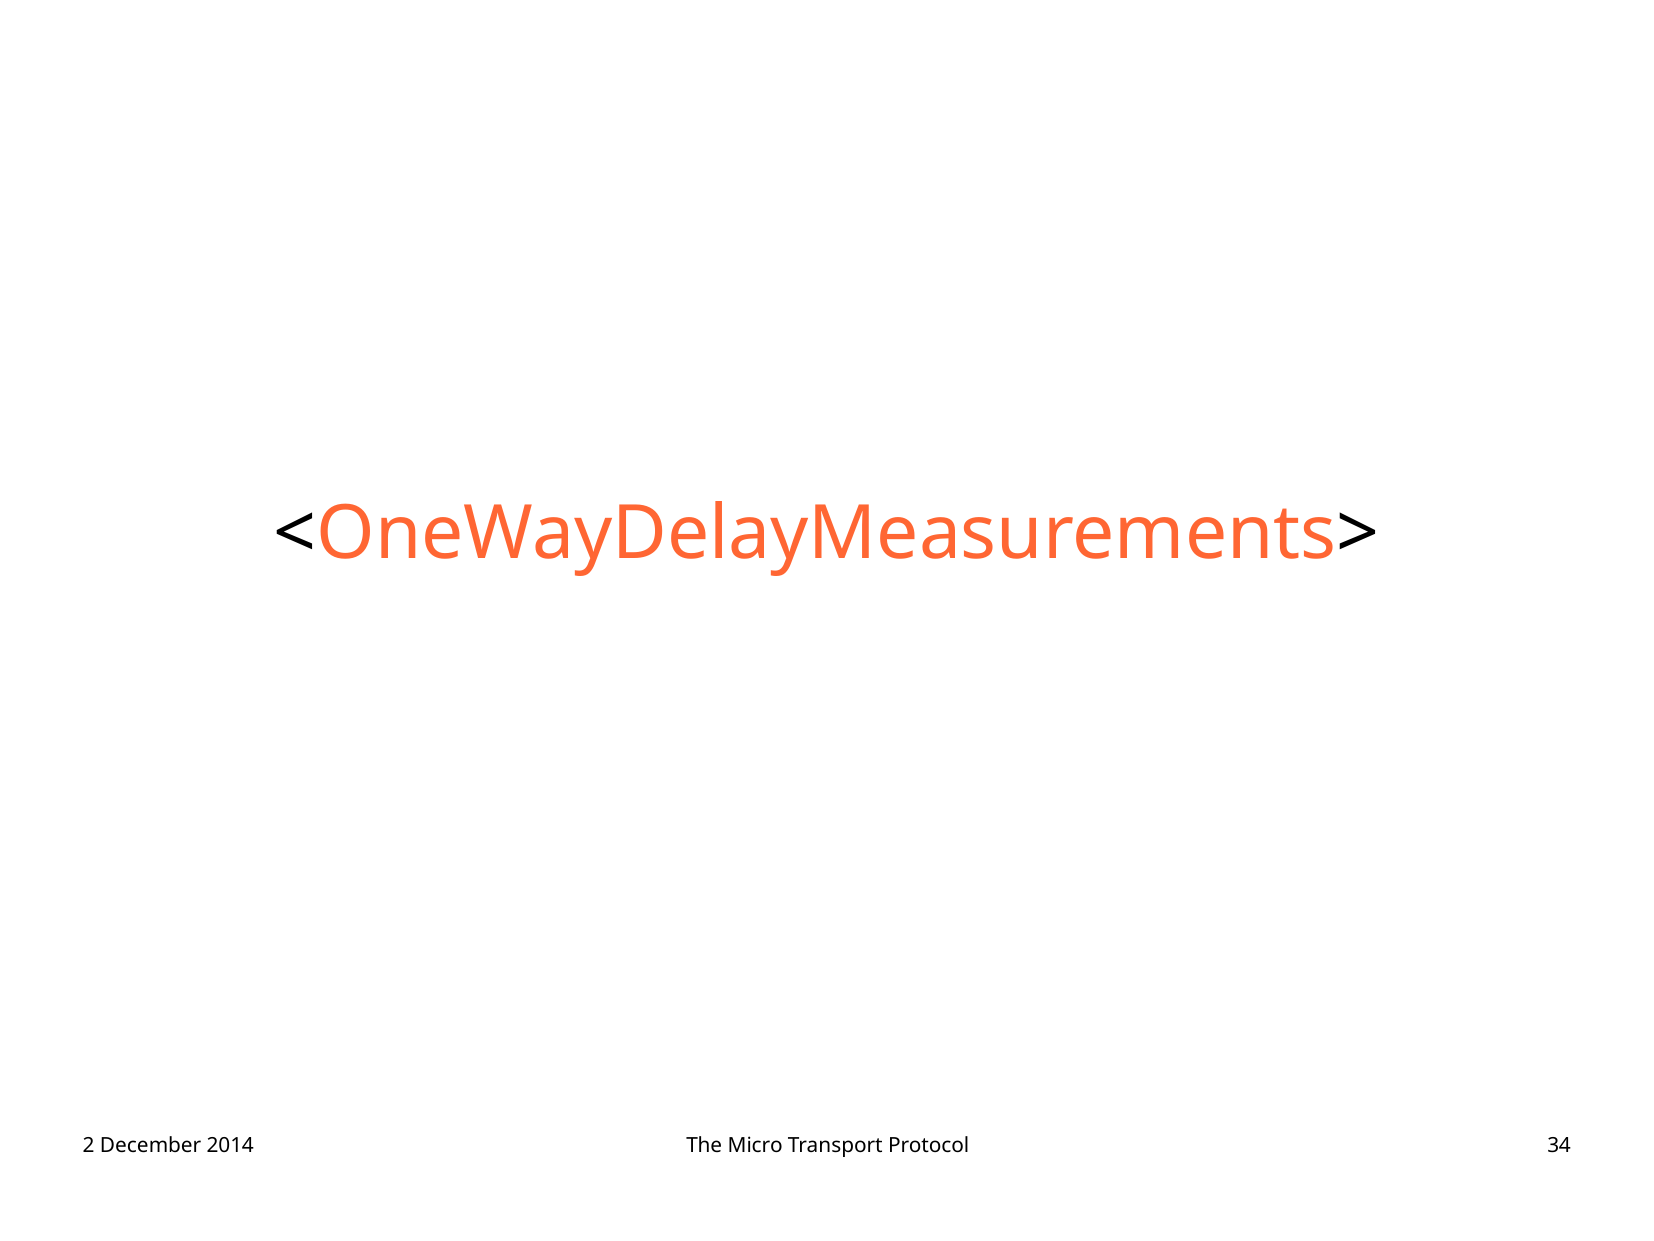

# <OneWayDelayMeasurements>
2 December 2014
The Micro Transport Protocol
34